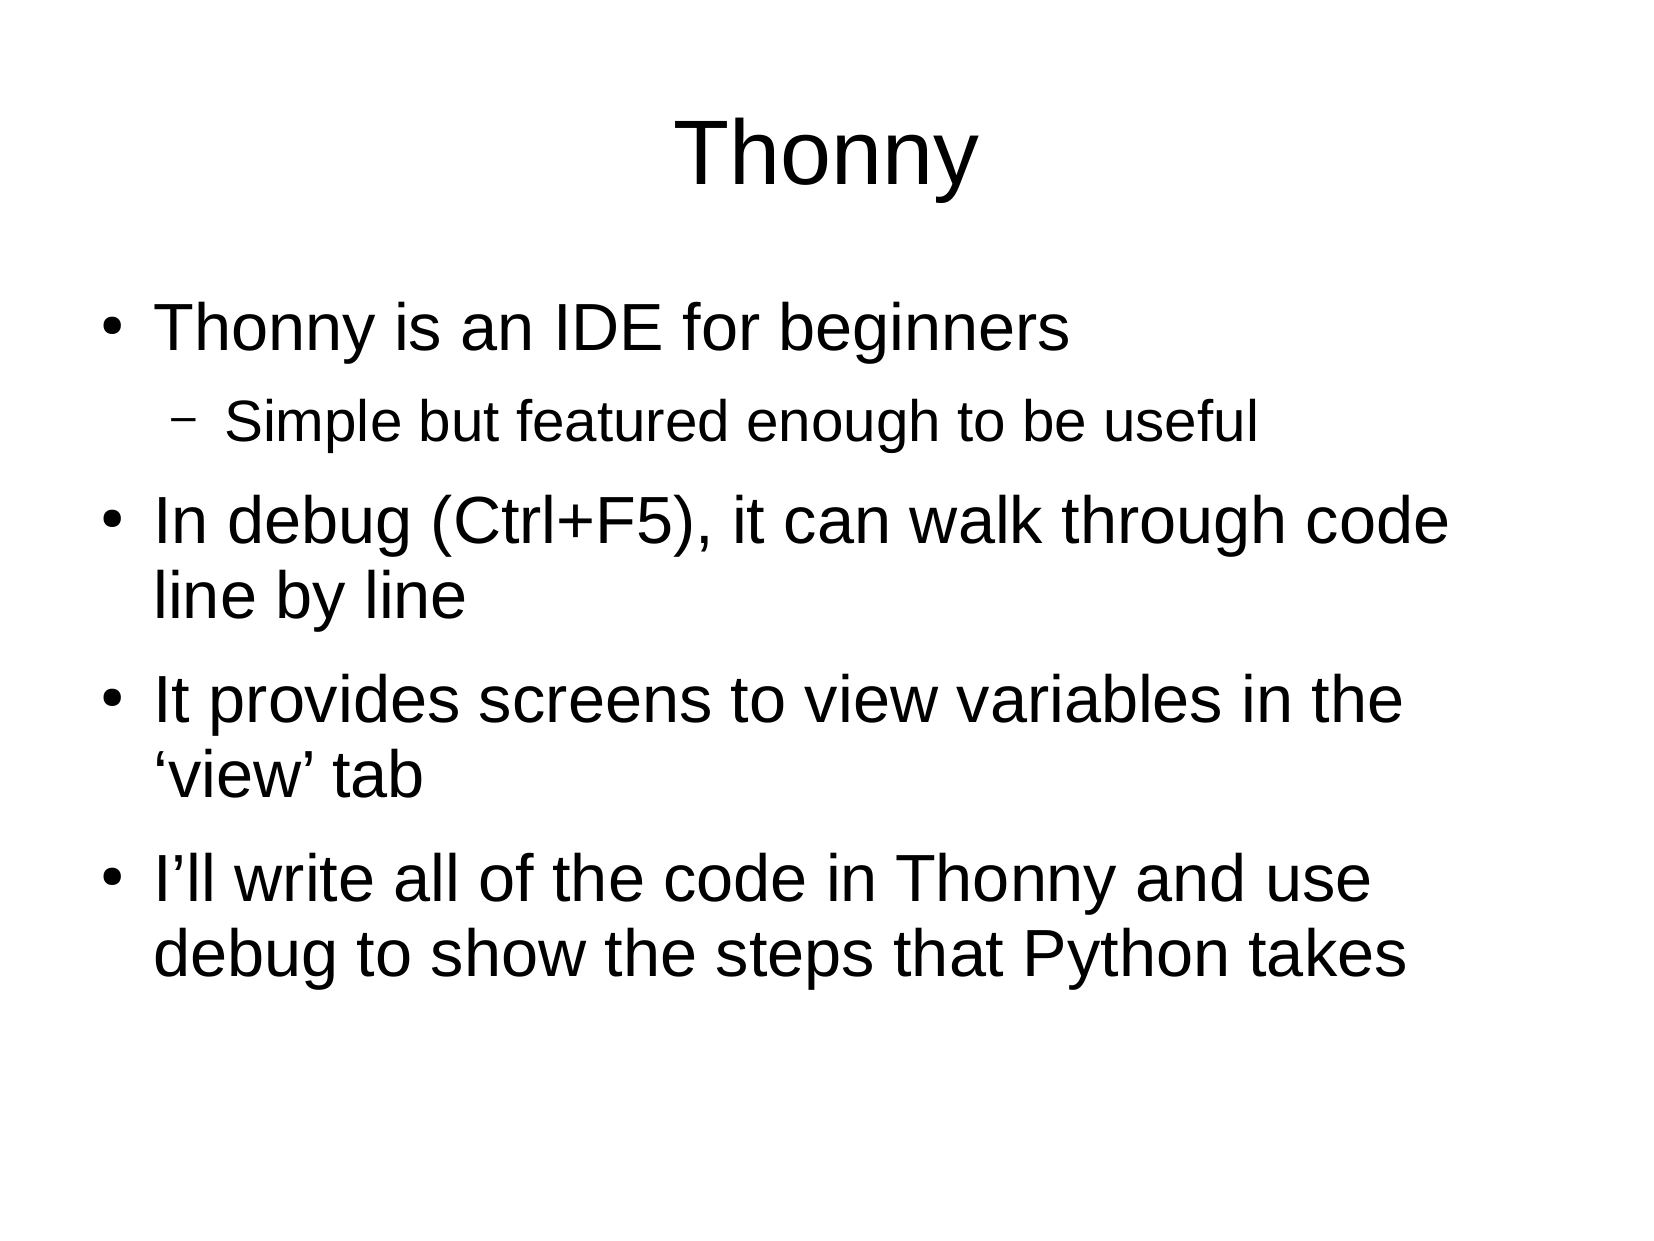

# Thonny
Thonny is an IDE for beginners
Simple but featured enough to be useful
In debug (Ctrl+F5), it can walk through code line by line
It provides screens to view variables in the ‘view’ tab
I’ll write all of the code in Thonny and use debug to show the steps that Python takes